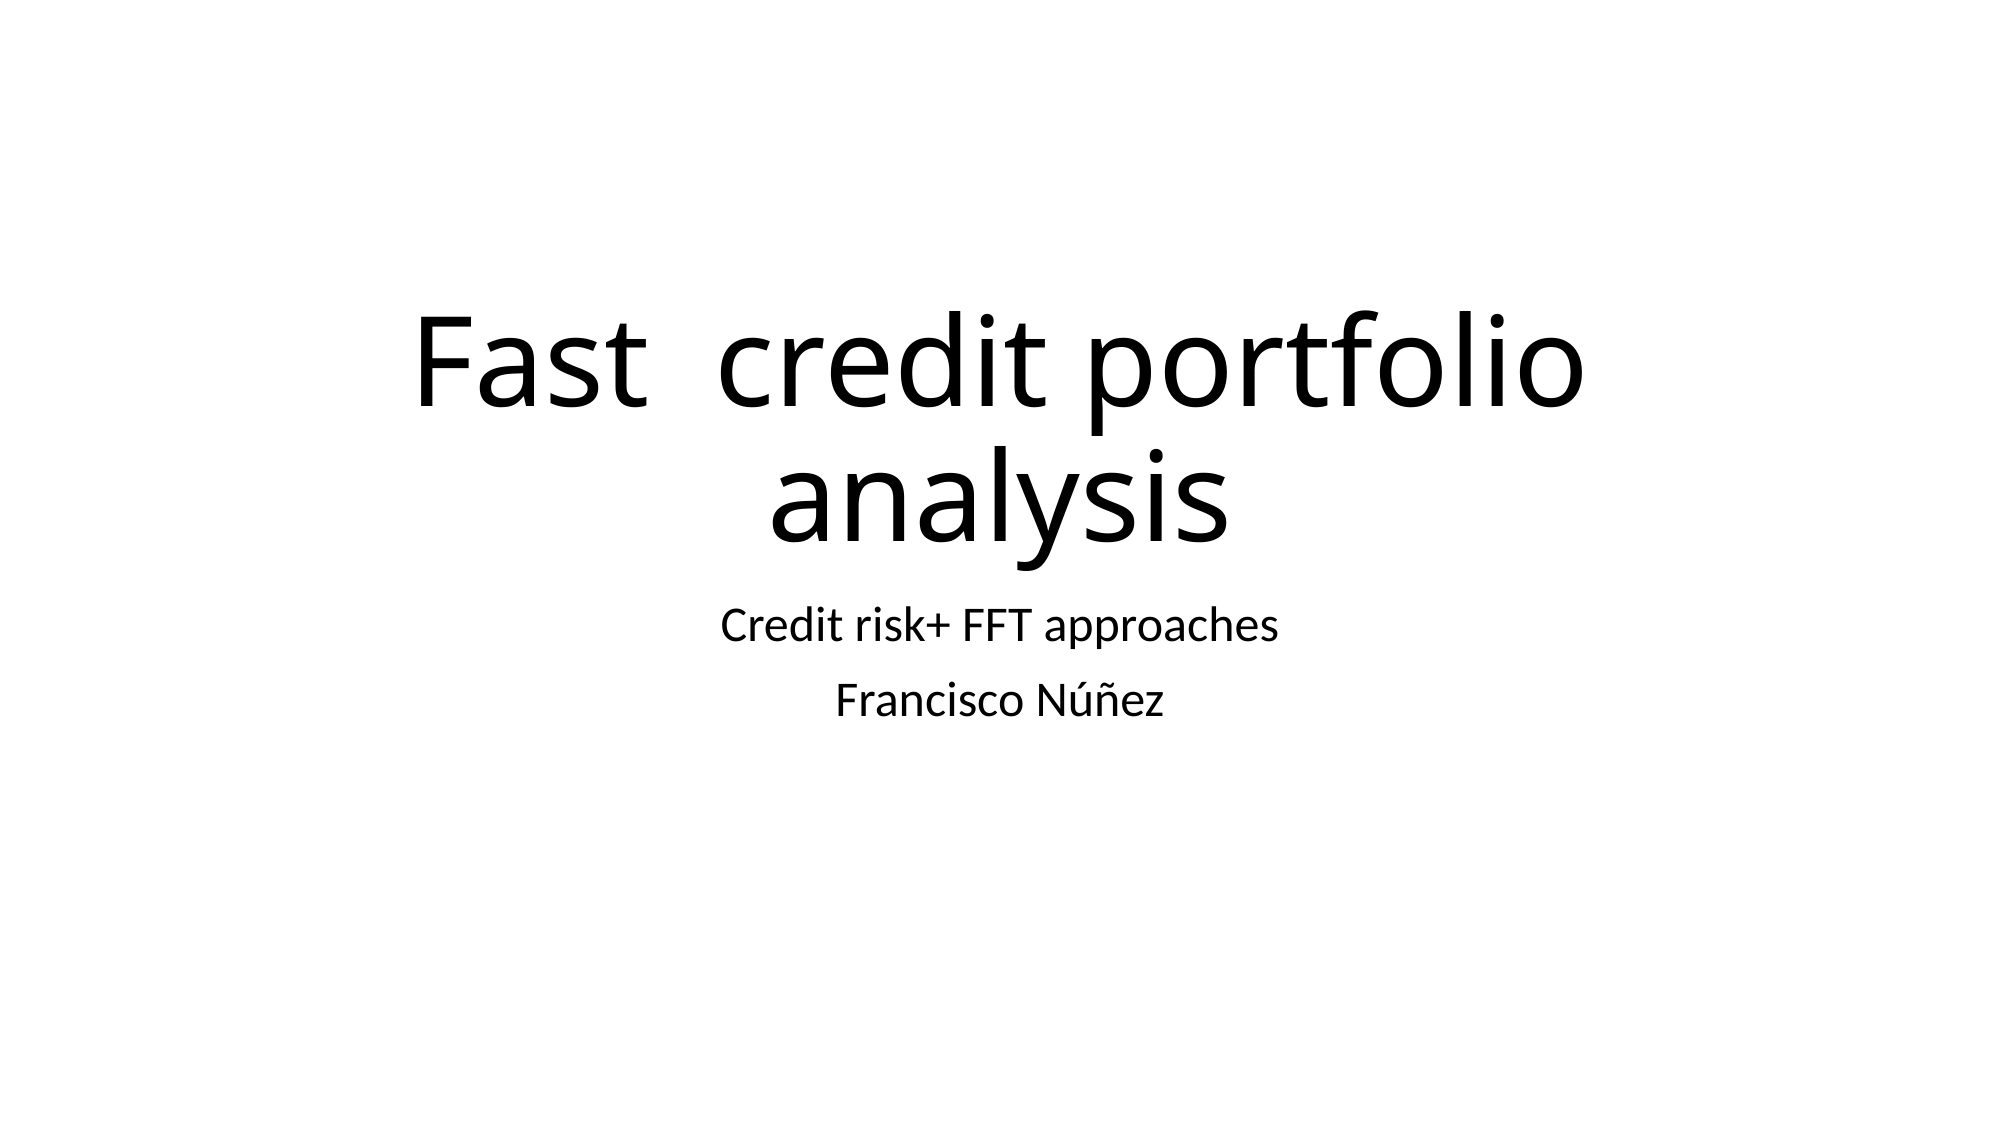

# Fast credit portfolio analysis
Credit risk+ FFT approaches
Francisco Núñez